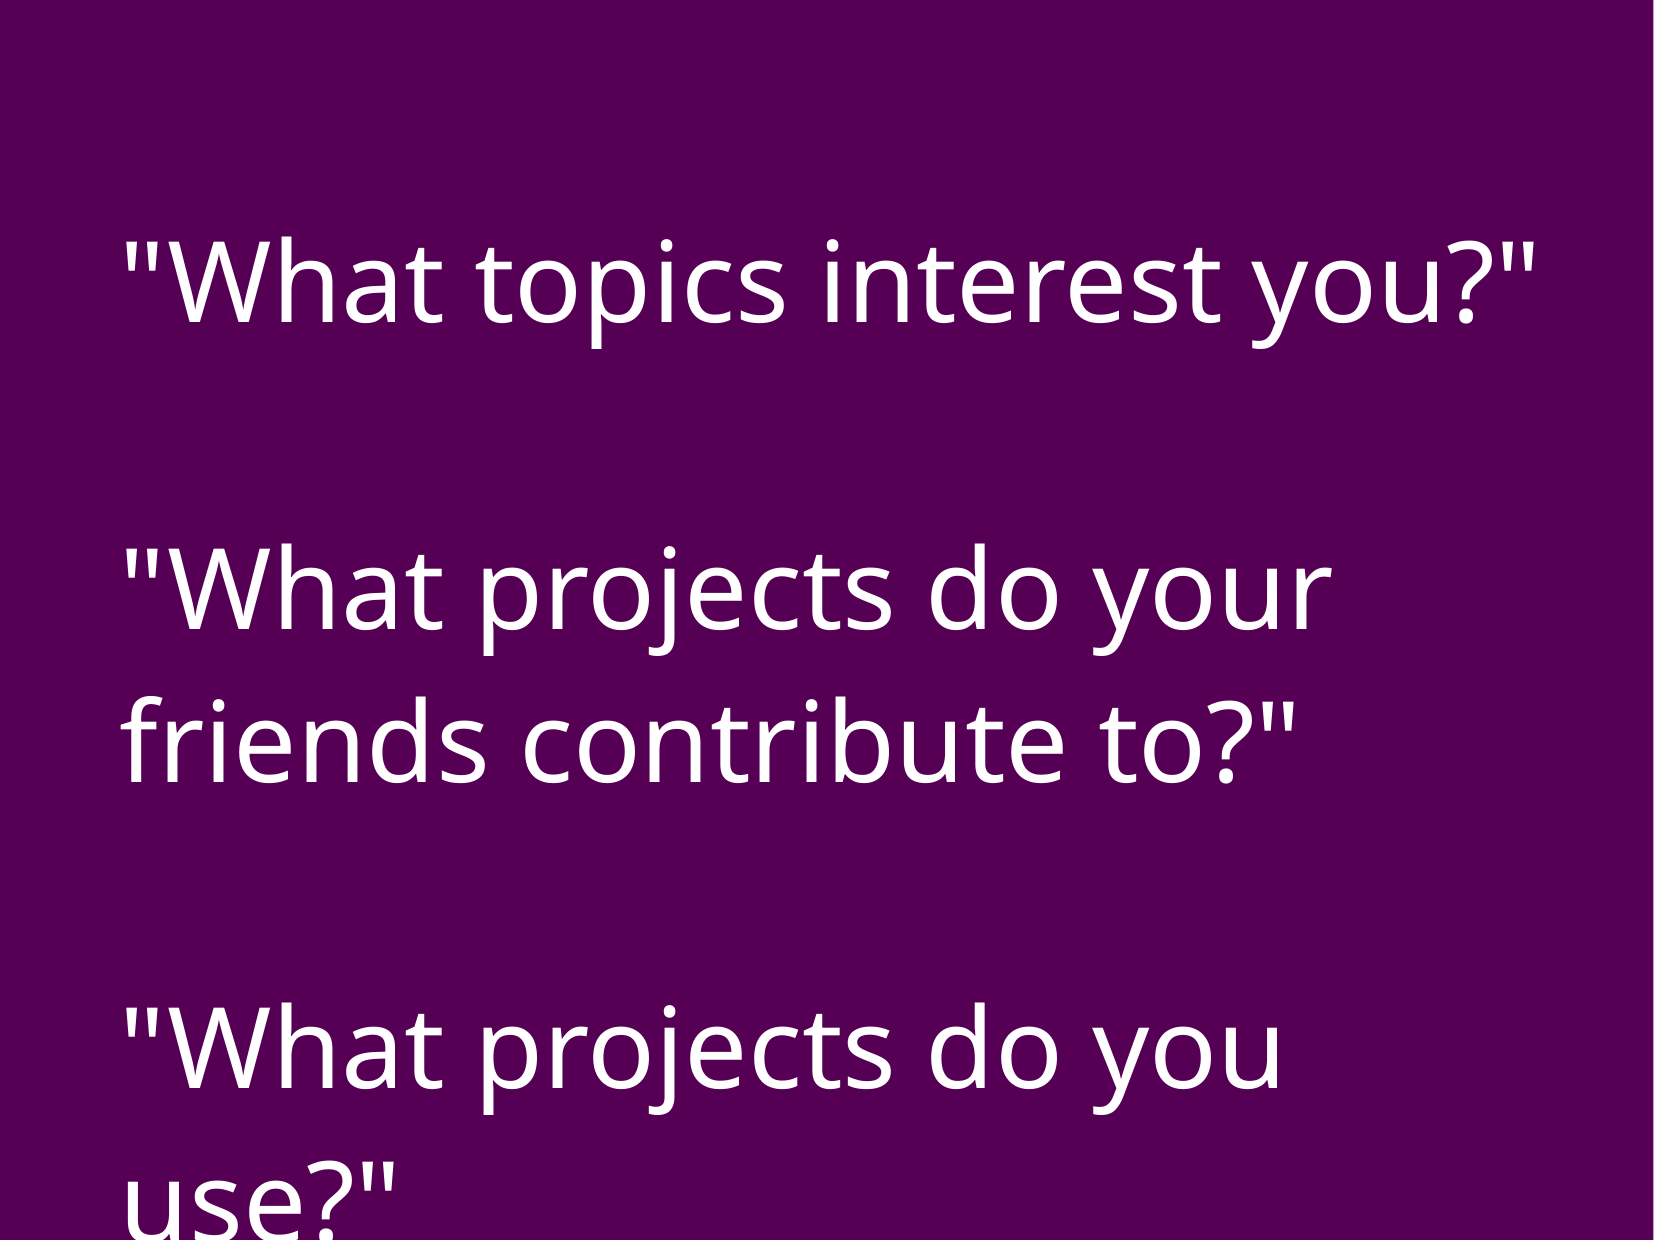

"What topics interest you?"
"What projects do your friends contribute to?"
"What projects do you use?"